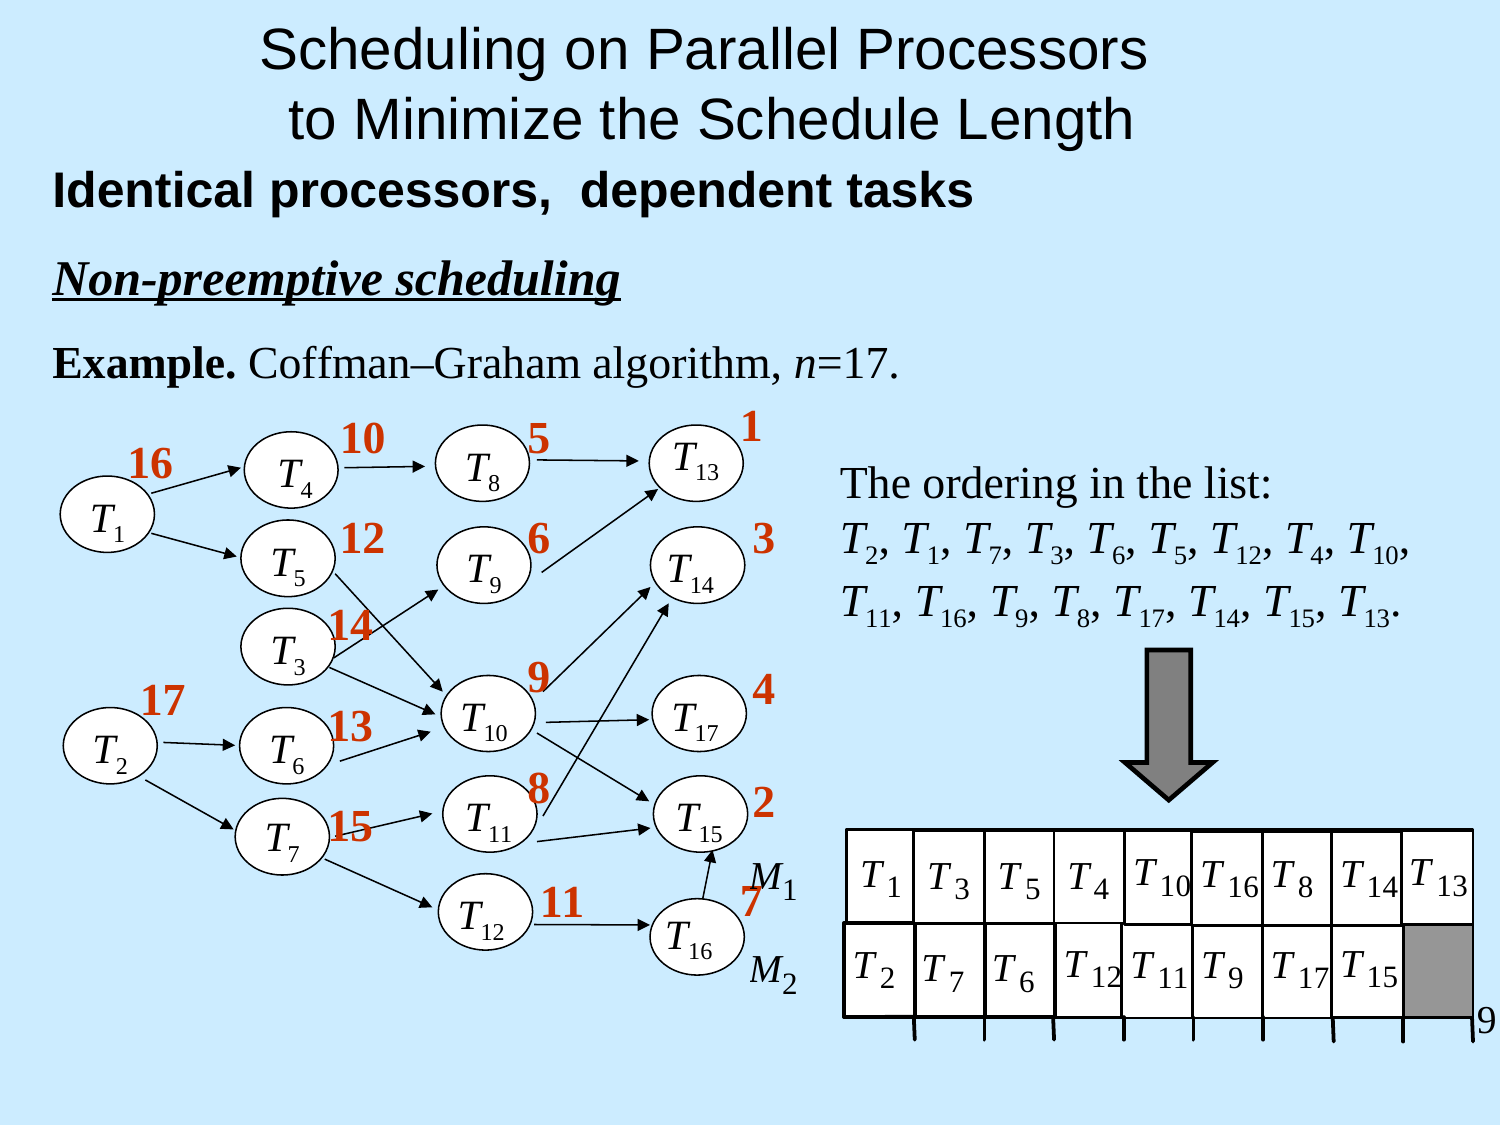

# Scheduling on Parallel Processors to Minimize the Schedule Length
Identical processors, dependent tasks
Non-preemptive scheduling
Example. Coffman–Graham algorithm, n=17.
1
10
5
T13
T8
T4
T1
T5
T9
T14
T3
T10
T17
T2
T6
T11
T15
T7
T12
T16
16
The ordering in the list:
T2, T1, T7, T3, T6, T5, T12, T4, T10, T11, T16, T9, T8, T17, T14, T15, T13.
12
6
3
14
9
4
17
13
8
2
15
7
11